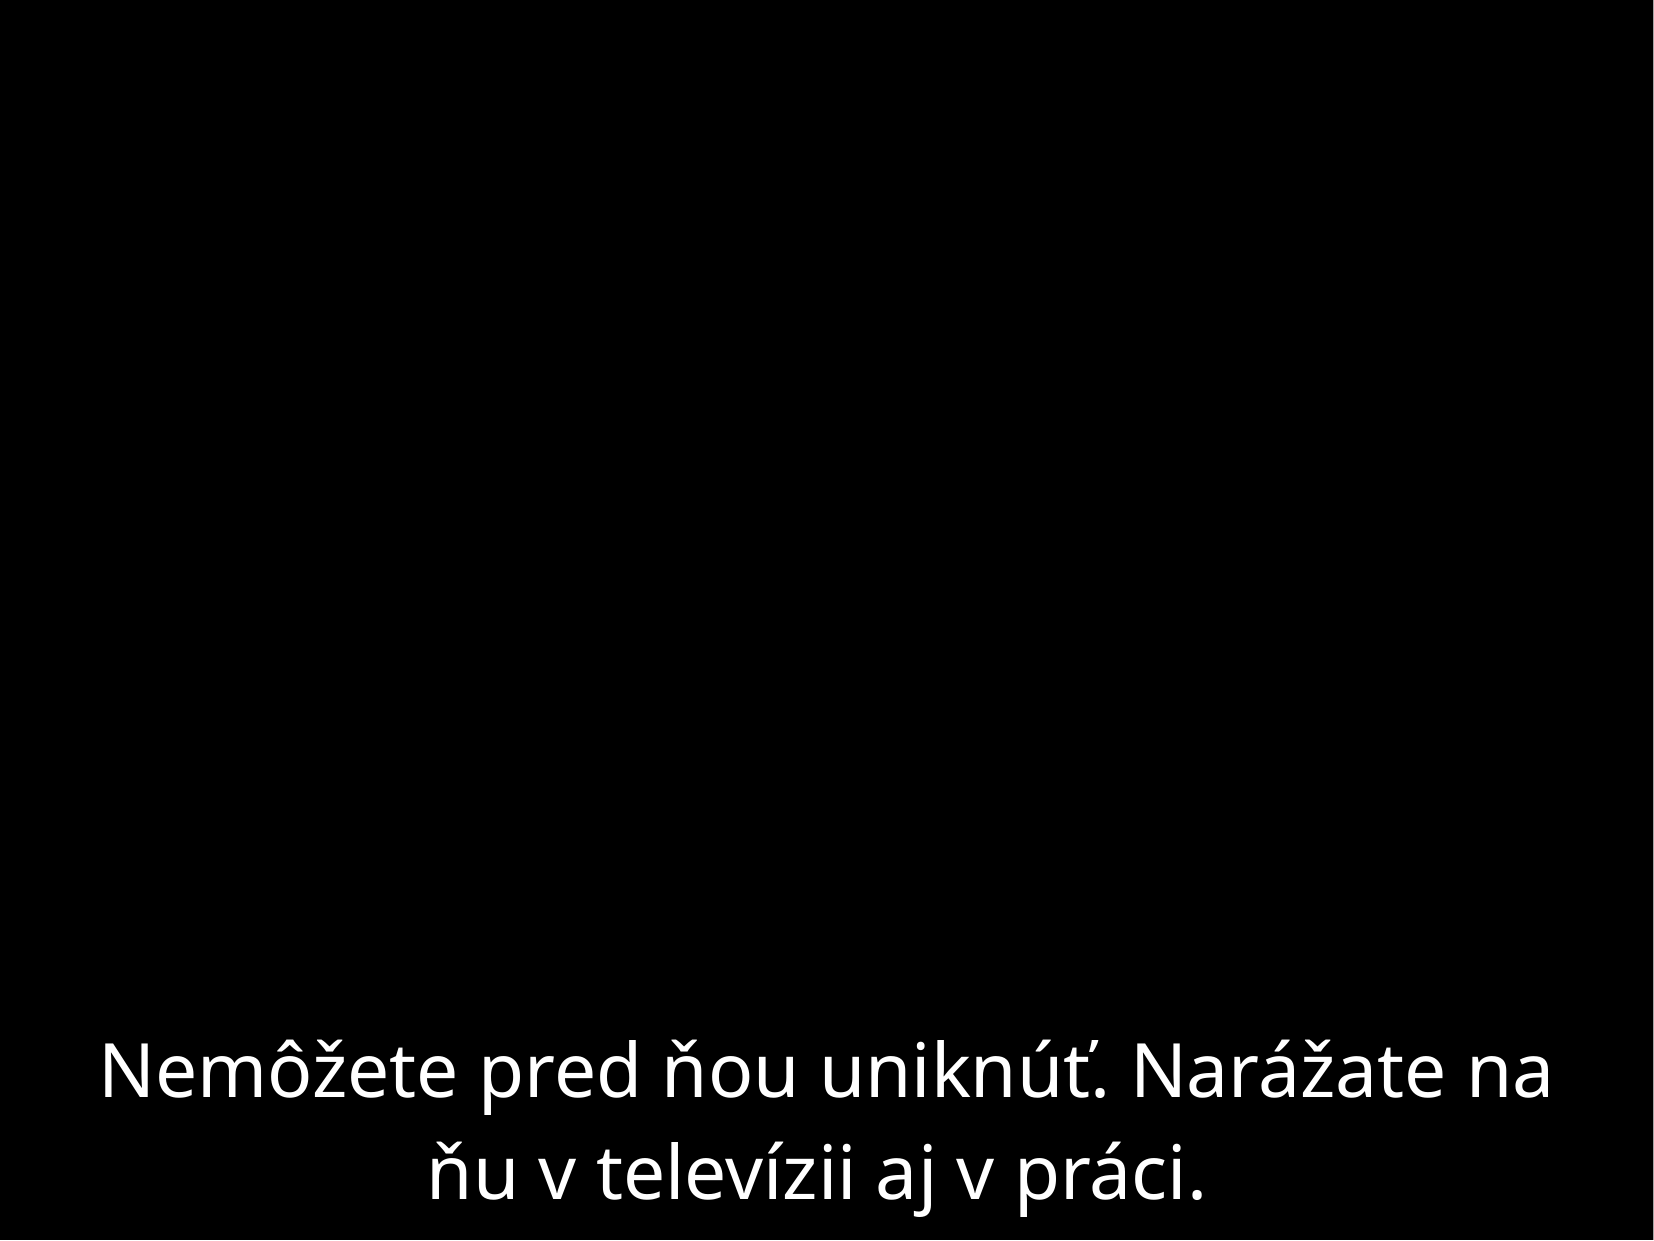

# Nemôžete pred ňou uniknúť. Narážate na ňu v televízii aj v práci.